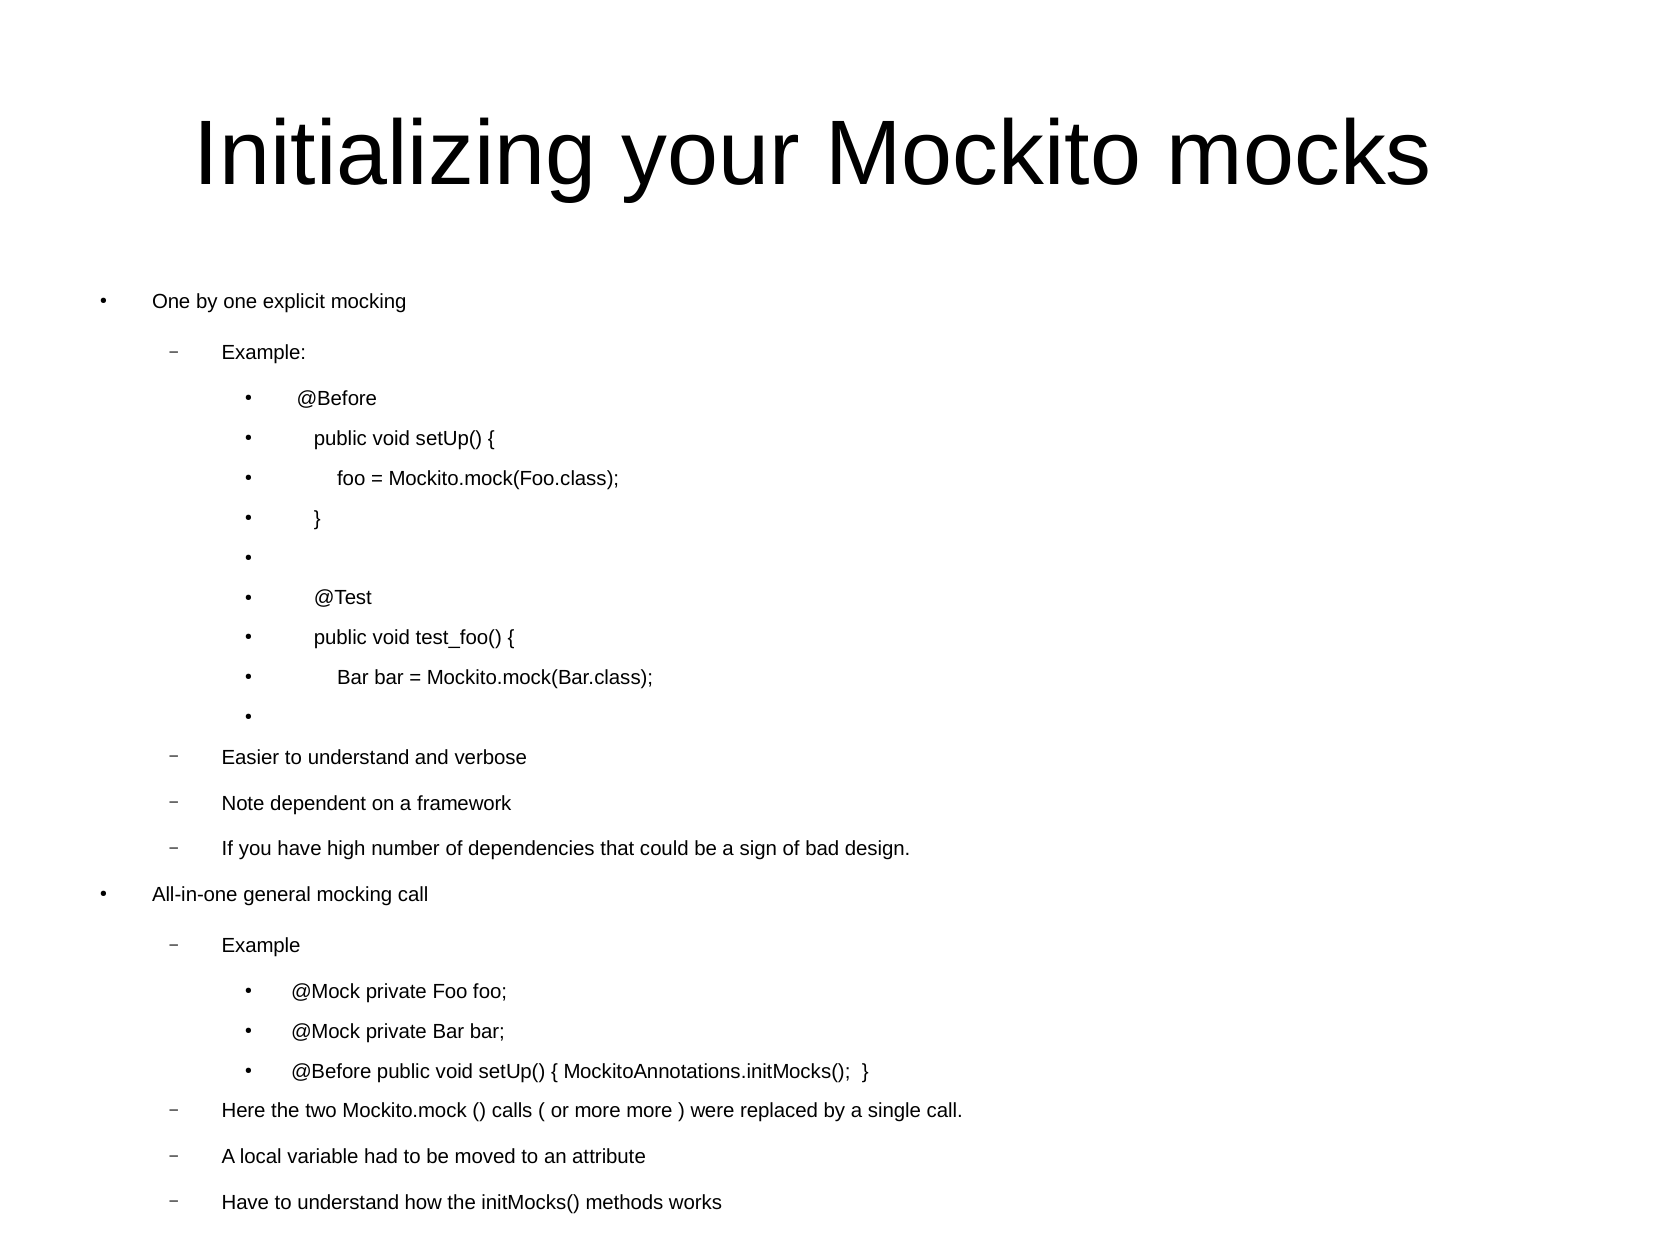

# Initializing your Mockito mocks
One by one explicit mocking
Example:
 @Before
 public void setUp() {
 foo = Mockito.mock(Foo.class);
 }
 @Test
 public void test_foo() {
 Bar bar = Mockito.mock(Bar.class);
Easier to understand and verbose
Note dependent on a framework
If you have high number of dependencies that could be a sign of bad design.
All-in-one general mocking call
Example
@Mock private Foo foo;
@Mock private Bar bar;
@Before public void setUp() { MockitoAnnotations.initMocks(); }
Here the two Mockito.mock () calls ( or more more ) were replaced by a single call.
A local variable had to be moved to an attribute
Have to understand how the initMocks() methods works